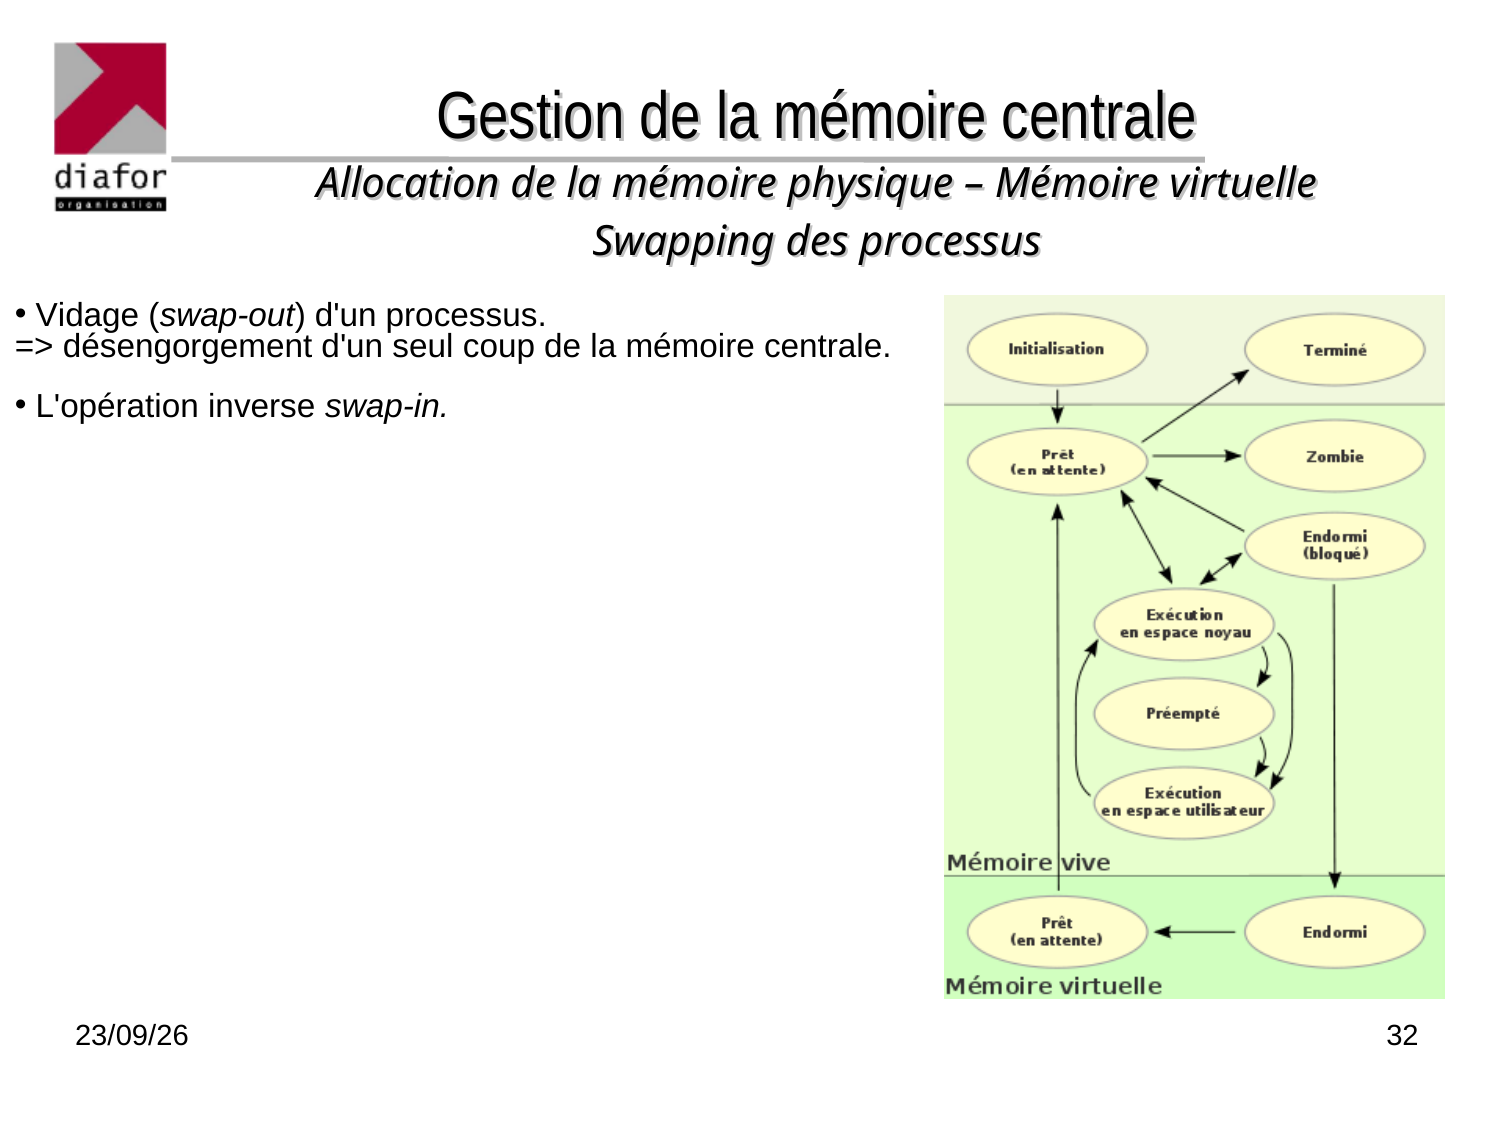

# Gestion de la mémoire centrale Allocation de la mémoire physique – Mémoire virtuelle Swapping des processus
 Vidage (swap-out) d'un processus.
=> désengorgement d'un seul coup de la mémoire centrale.
 L'opération inverse swap-in.
32